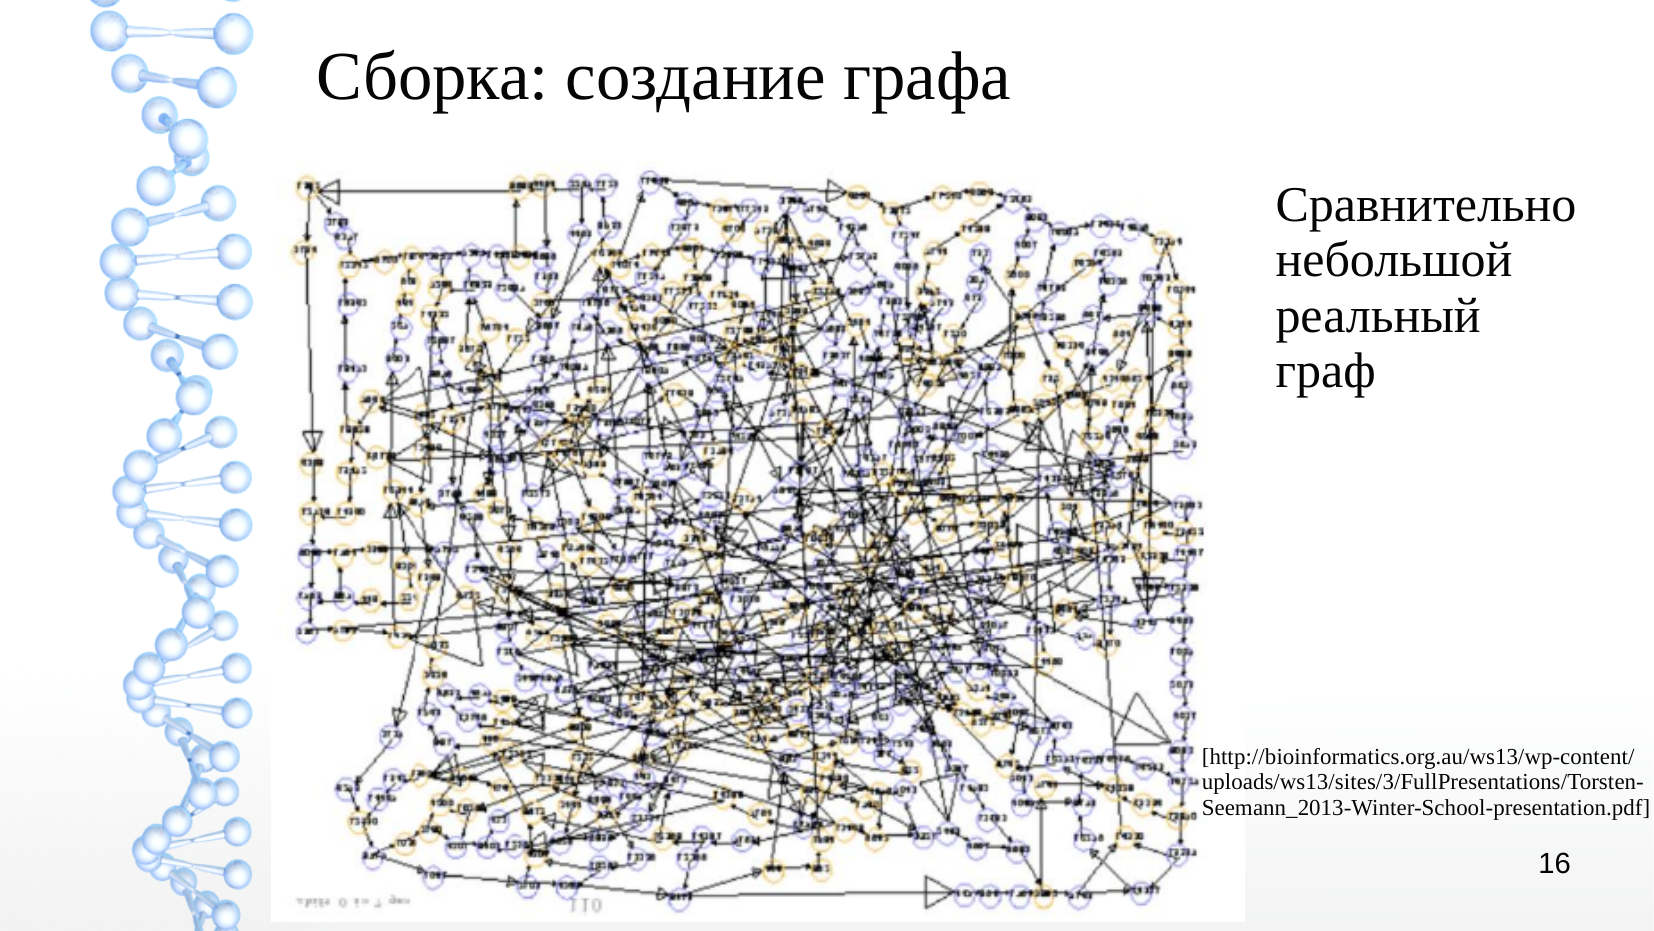

# Сборка: создание графа
Сравнительно
небольшой
реальный
граф
[http://bioinformatics.org.au/ws13/wp-content/uploads/ws13/sites/3/FullPresentations/Torsten-Seemann_2013-Winter-School-presentation.pdf]
16